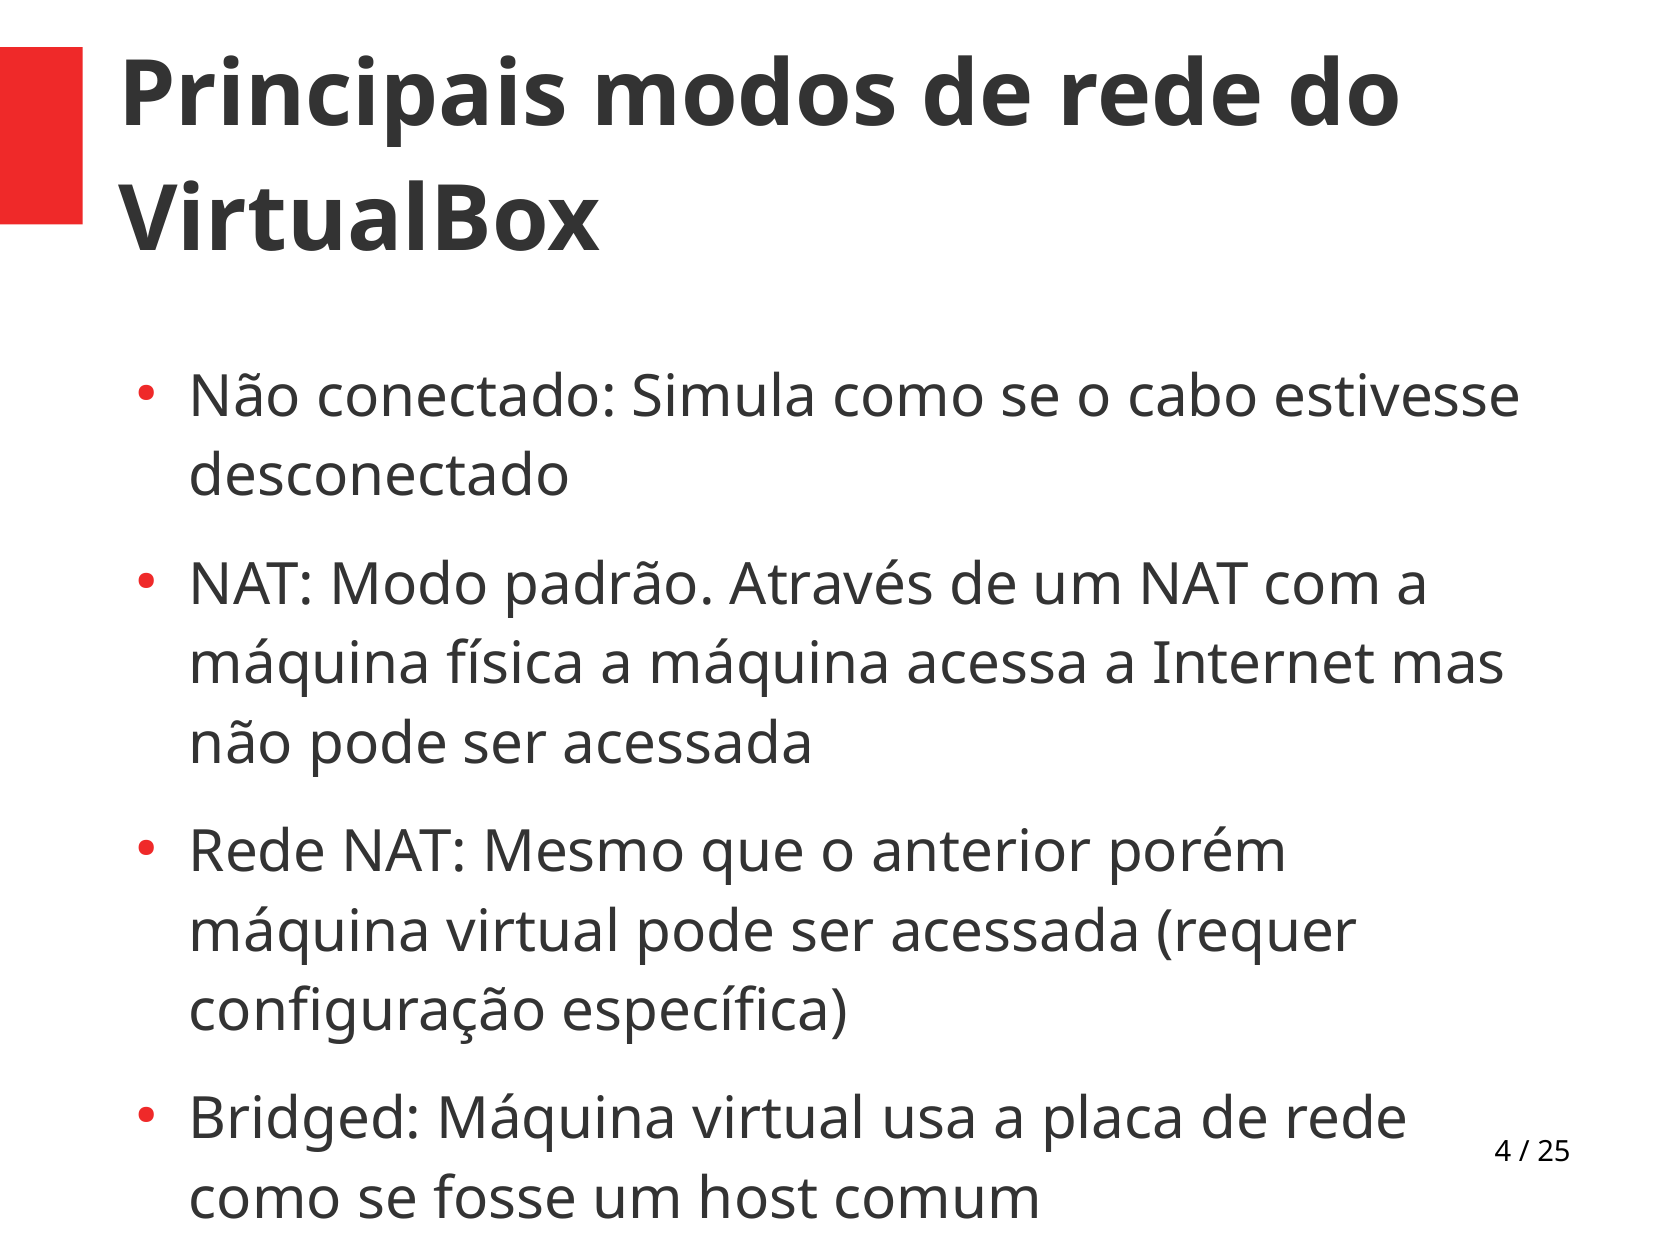

# Principais modos de rede do VirtualBox
Não conectado: Simula como se o cabo estivesse desconectado
NAT: Modo padrão. Através de um NAT com a máquina física a máquina acessa a Internet mas não pode ser acessada
Rede NAT: Mesmo que o anterior porém máquina virtual pode ser acessada (requer configuração específica)
Bridged: Máquina virtual usa a placa de rede como se fosse um host comum
4